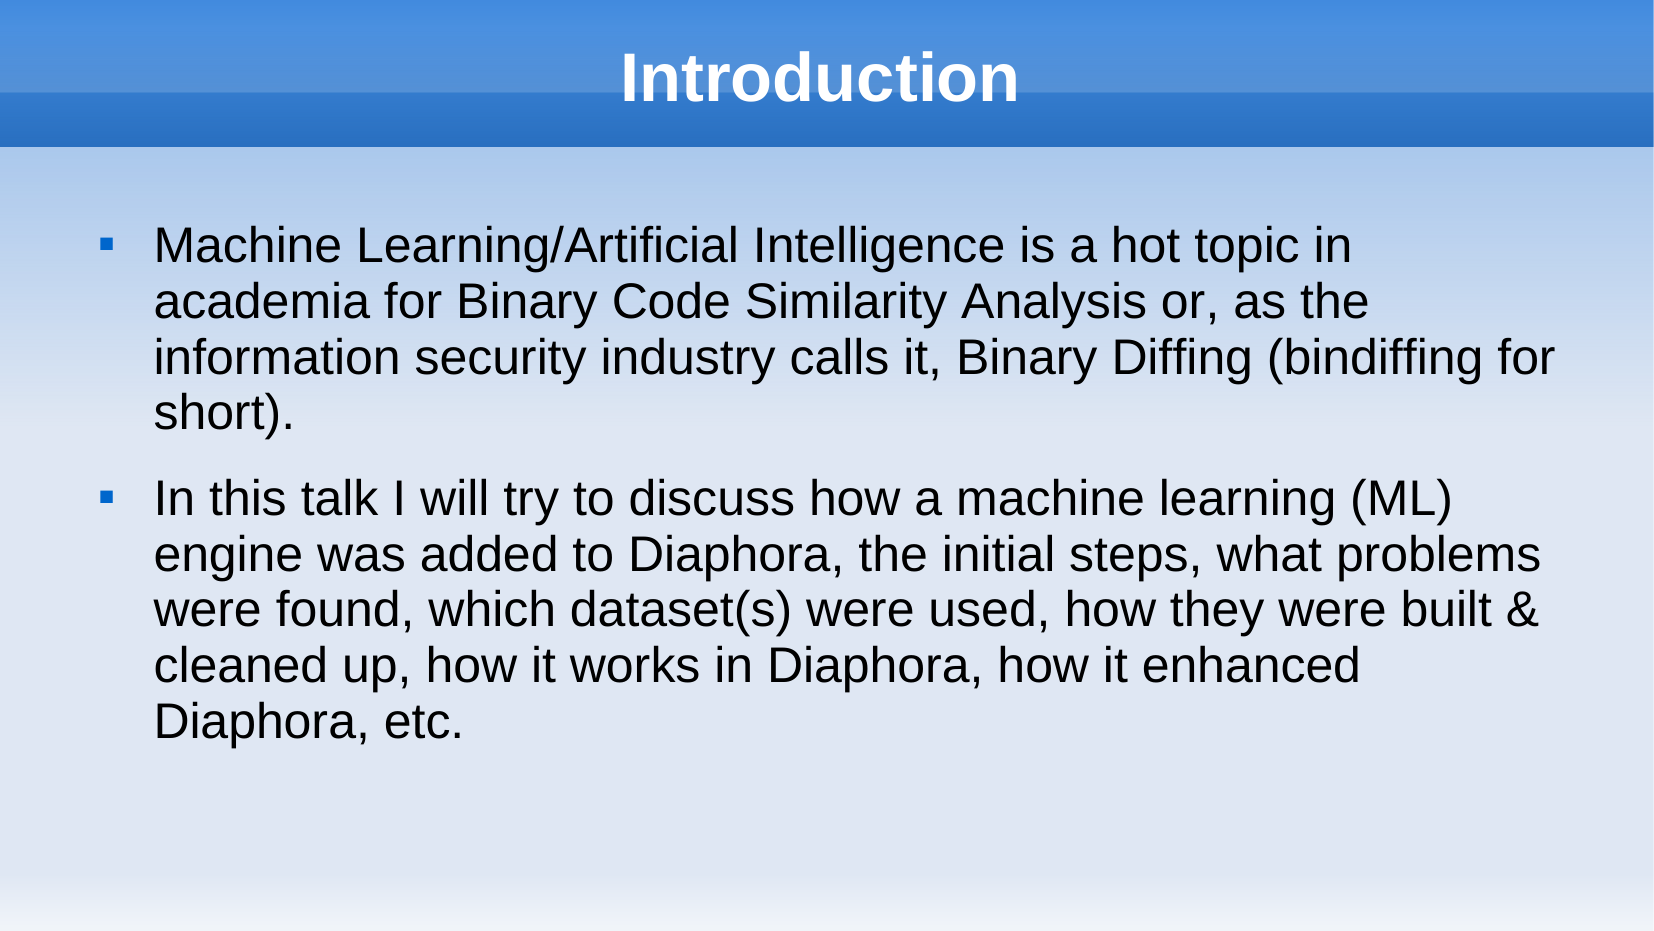

# Introduction
Machine Learning/Artificial Intelligence is a hot topic in academia for Binary Code Similarity Analysis or, as the information security industry calls it, Binary Diffing (bindiffing for short).
In this talk I will try to discuss how a machine learning (ML) engine was added to Diaphora, the initial steps, what problems were found, which dataset(s) were used, how they were built & cleaned up, how it works in Diaphora, how it enhanced Diaphora, etc.